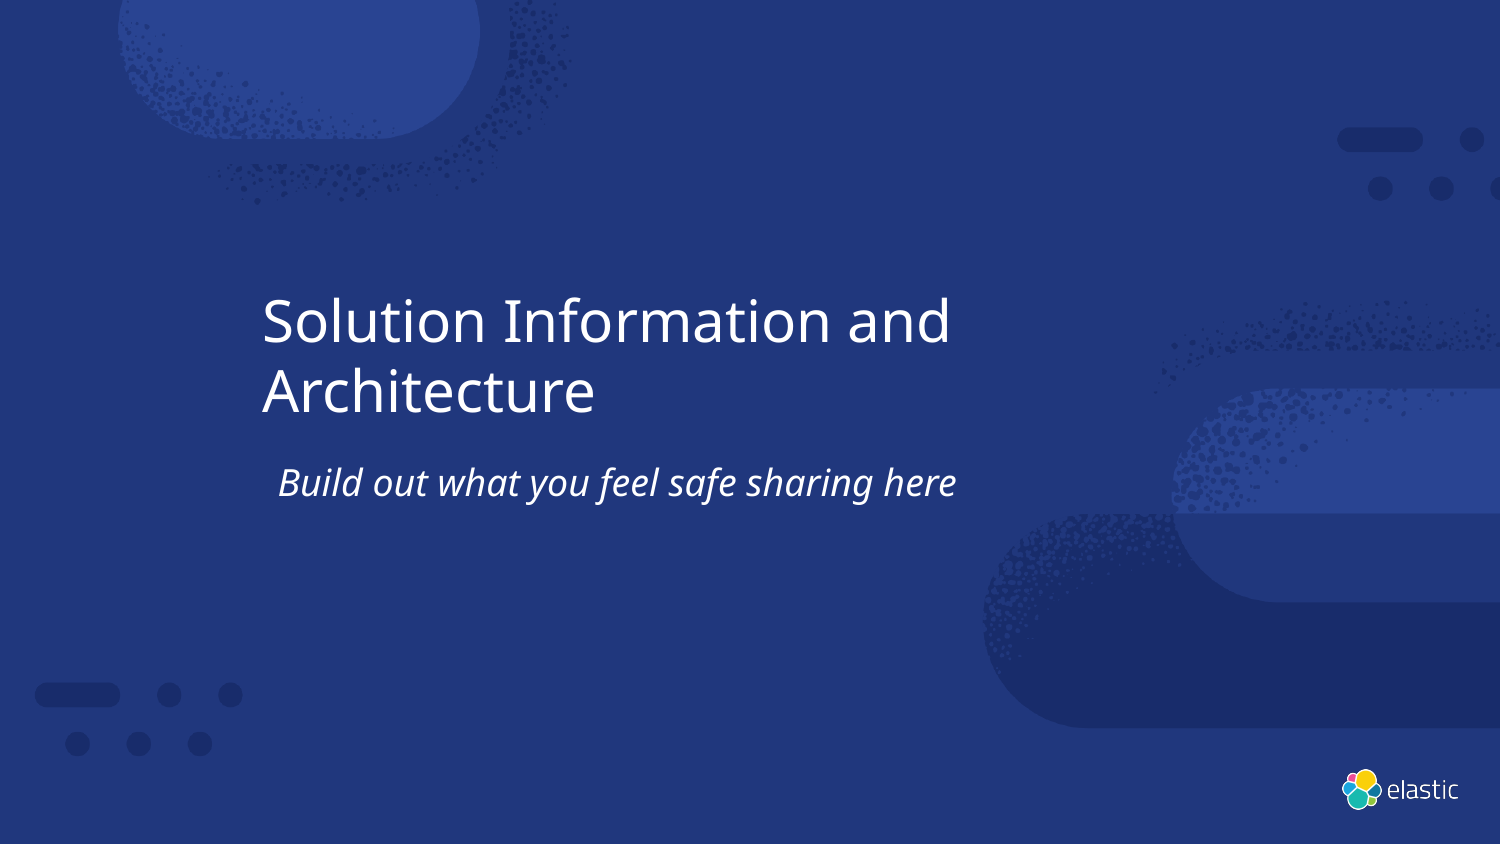

# Solution Information and Architecture
Build out what you feel safe sharing here